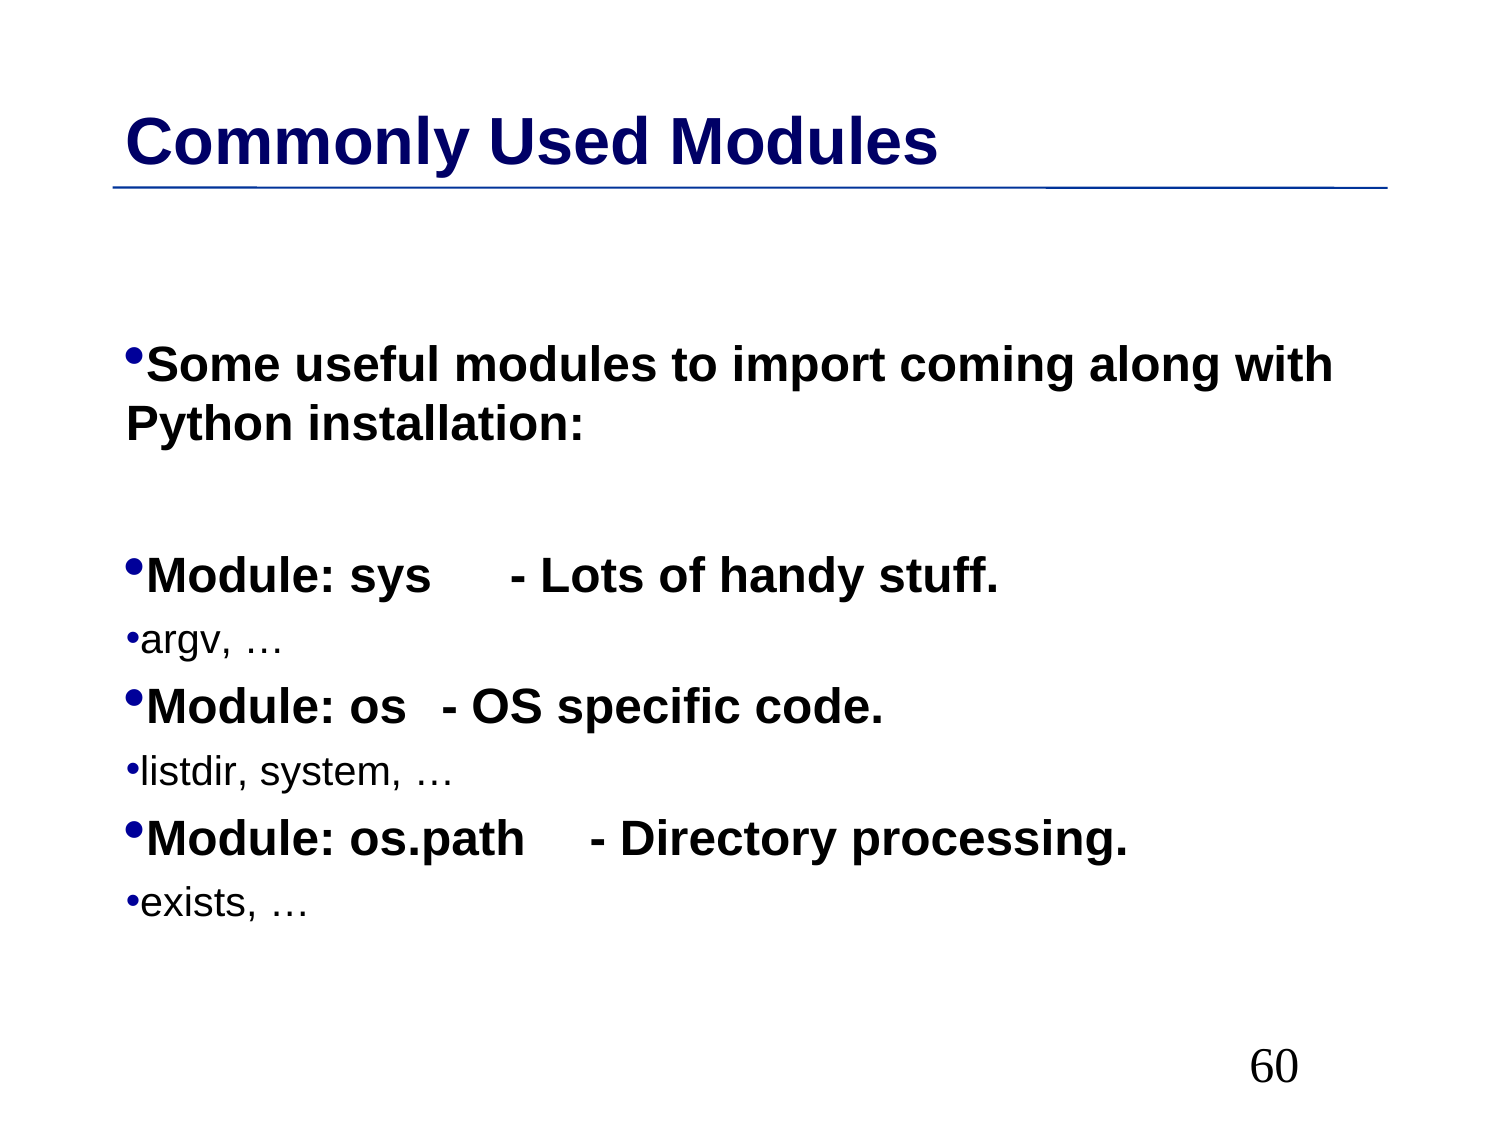

# Commonly Used Modules
Some useful modules to import coming along with Python installation:
Module: sys		 - Lots of handy stuff.
argv, …
Module: os			- OS specific code.
listdir, system, …
Module: os.path		- Directory processing.
exists, …